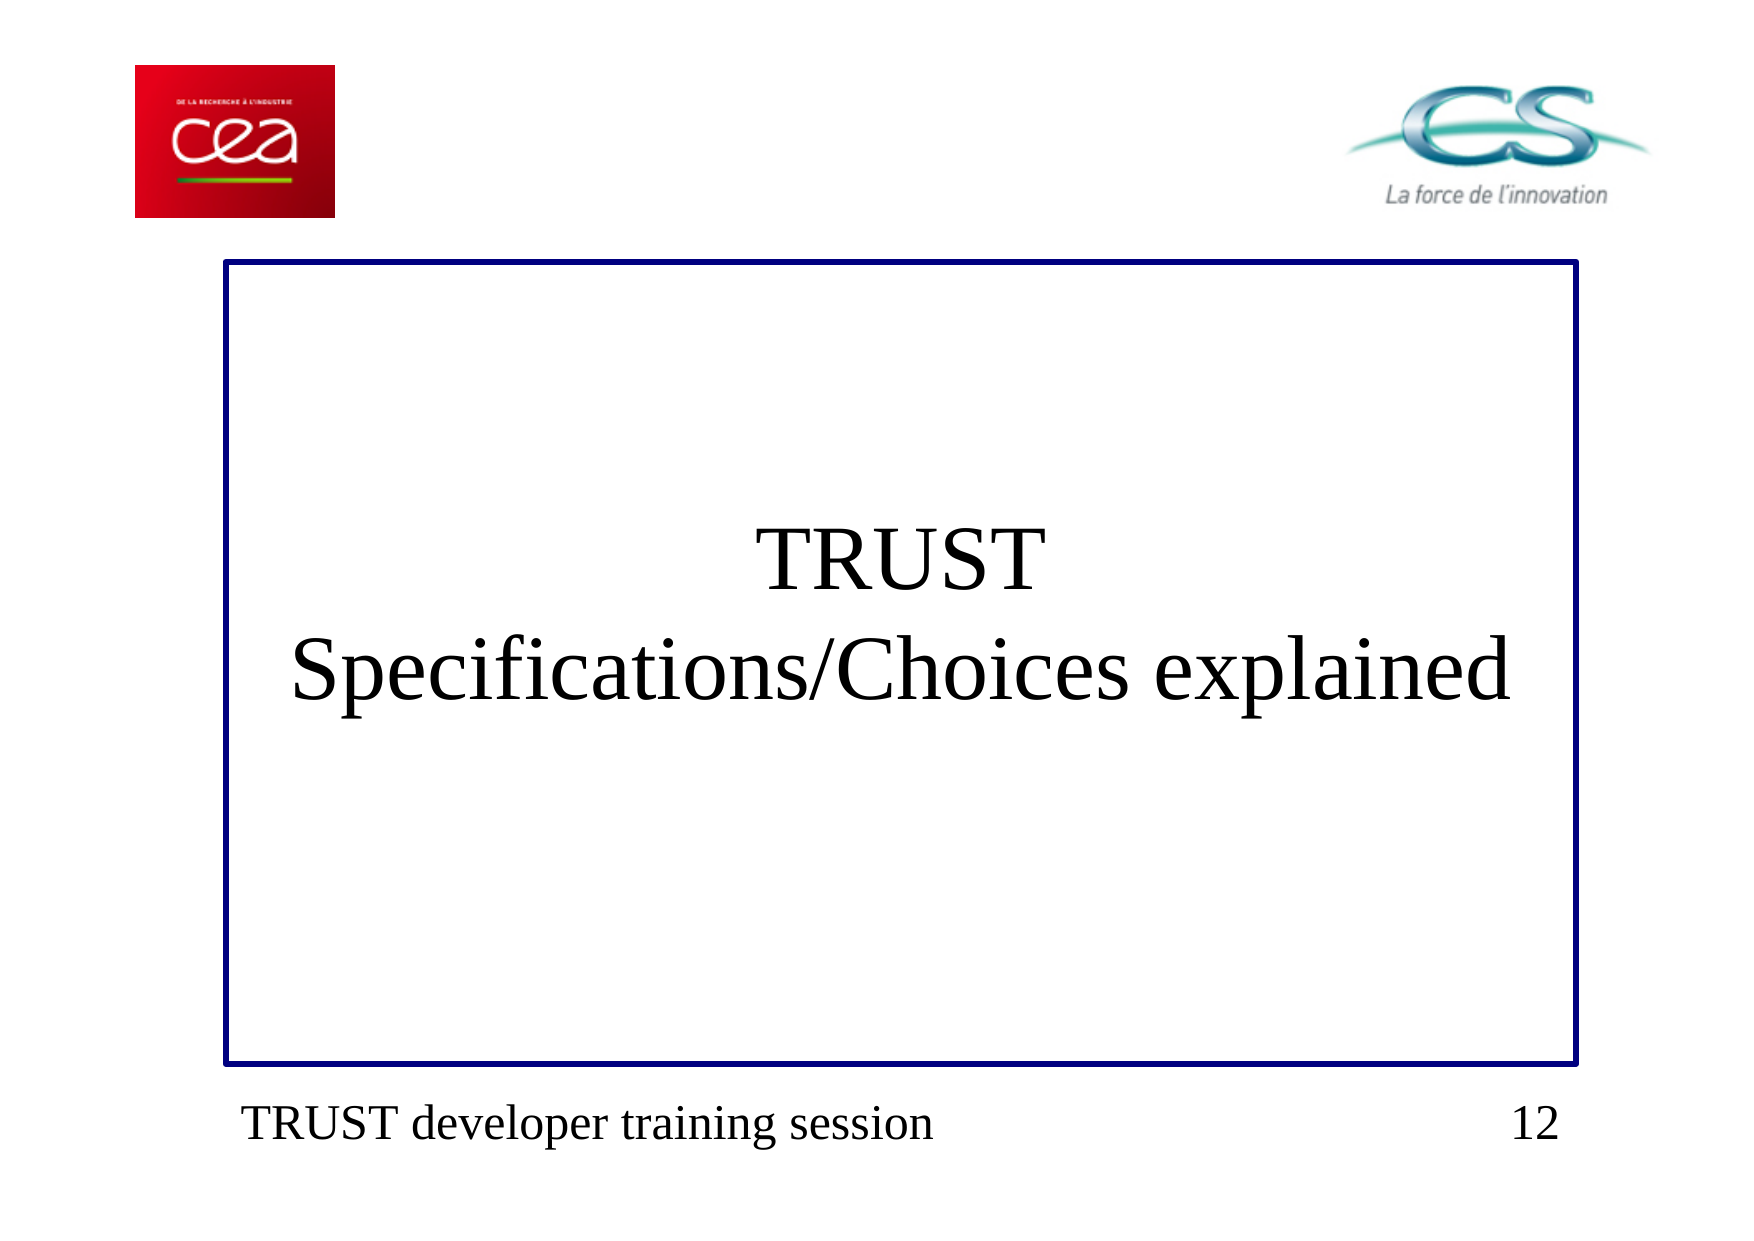

# TRUST Specifications/Choices explained
TRUST developer training session
12